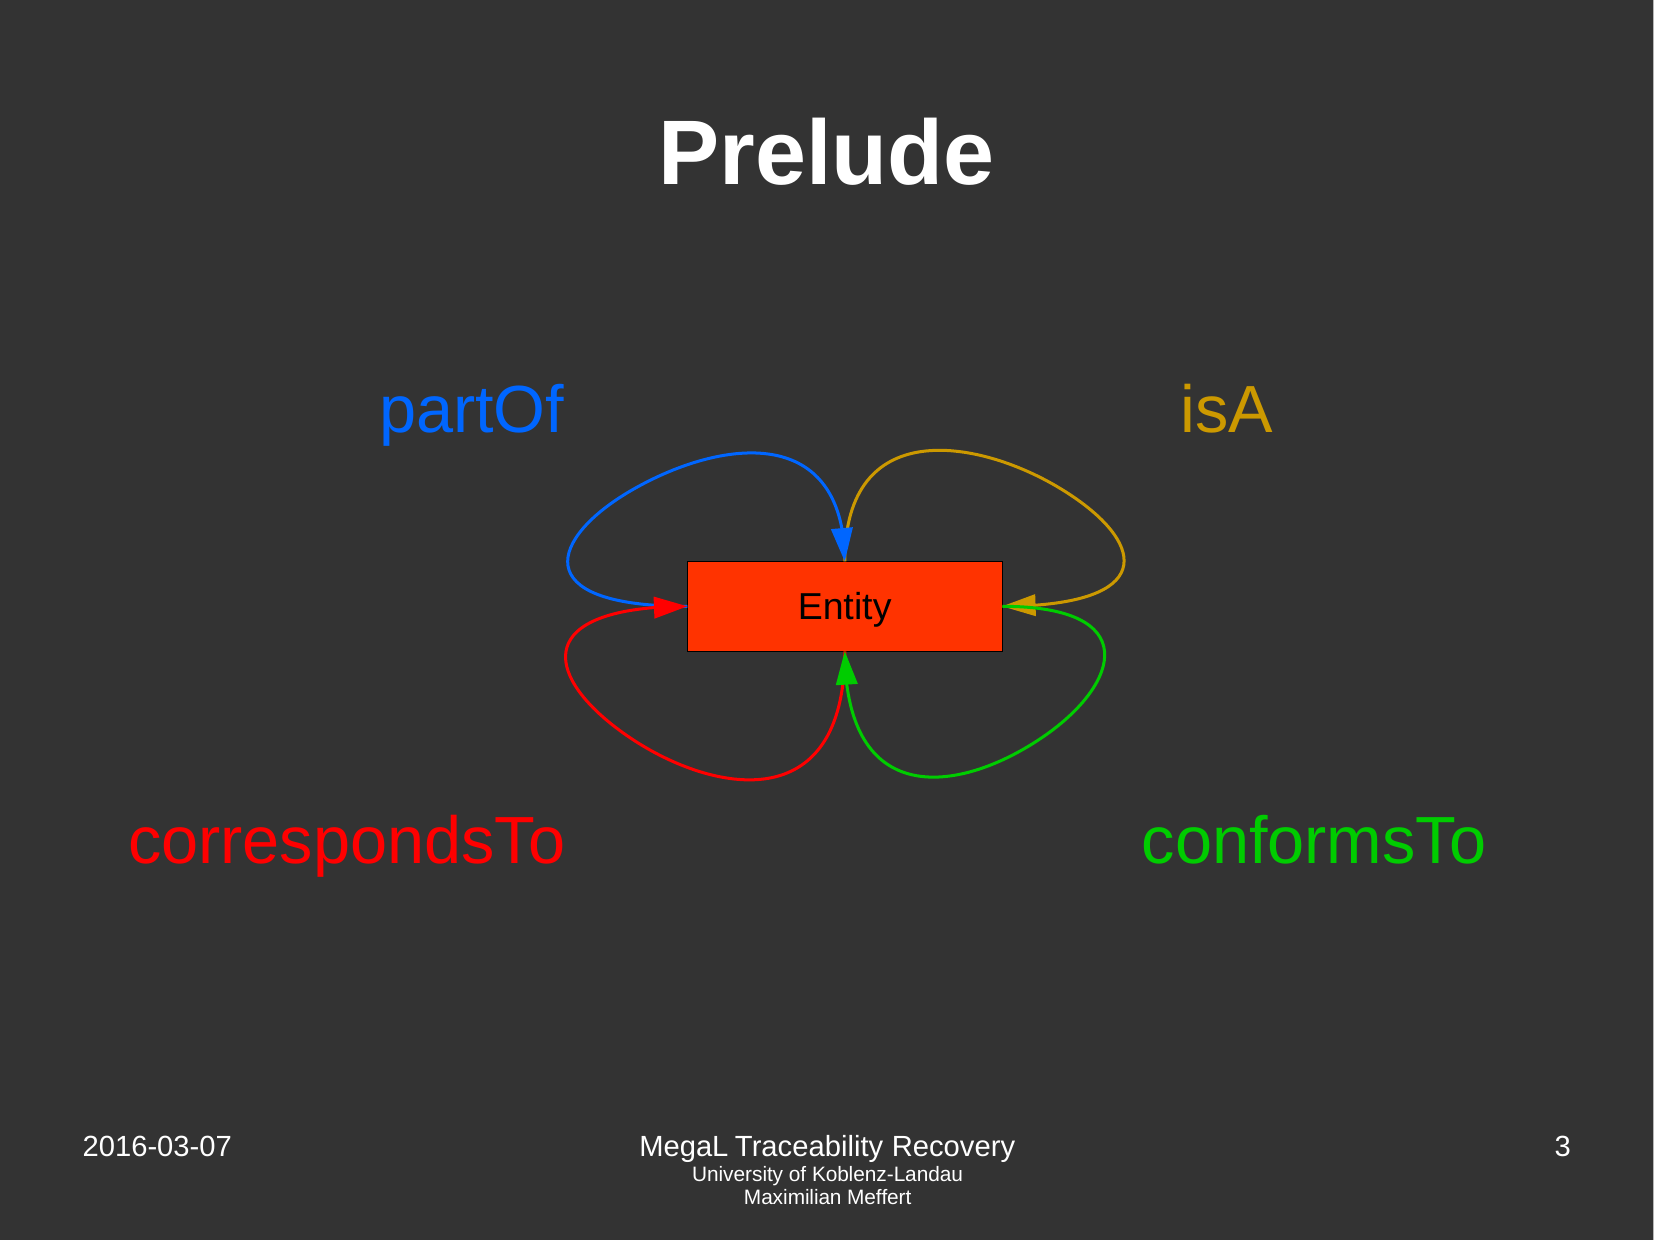

# Prelude
partOf
isA
Entity
correspondsTo
conformsTo
2016-03-07
MegaL Traceability Recovery
3